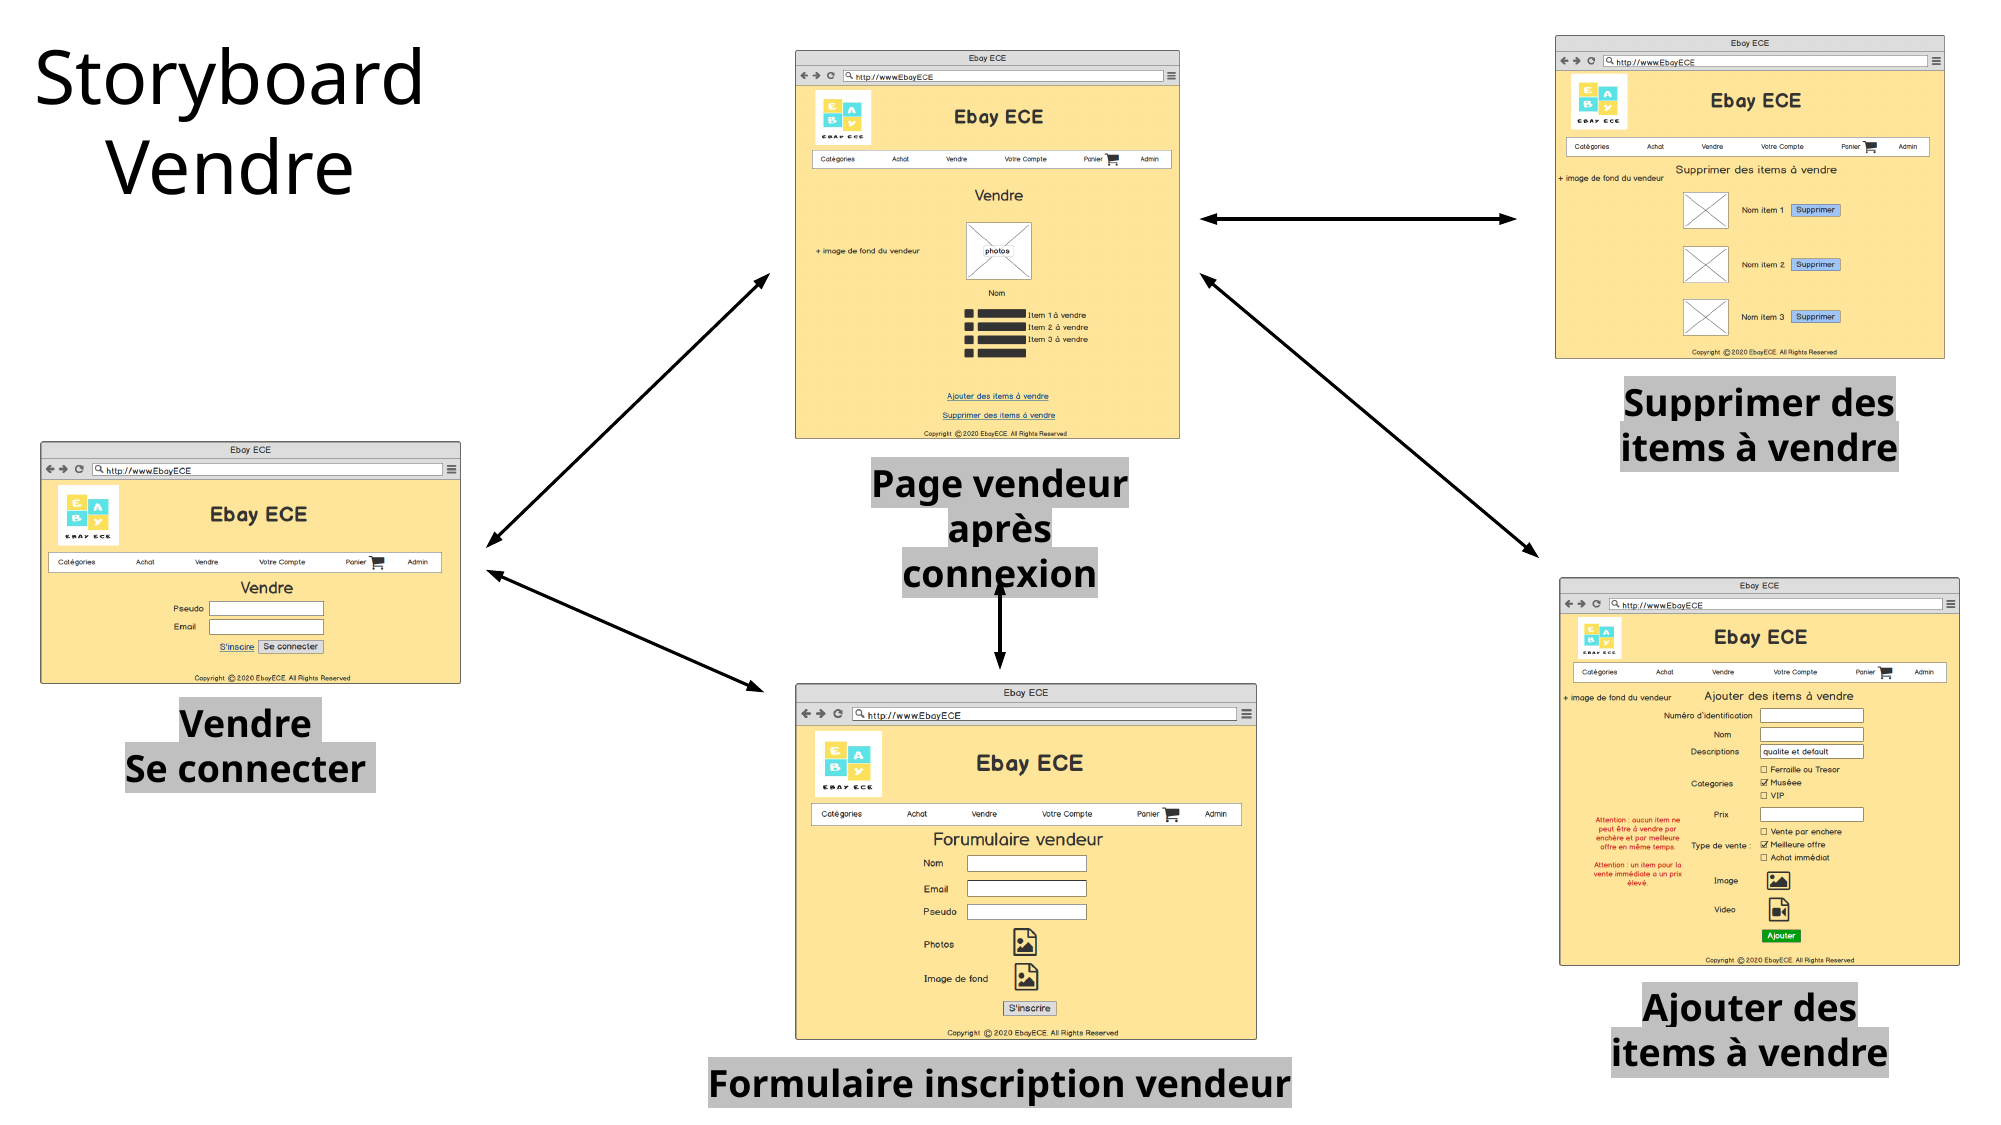

Storyboard Vendre
Supprimer des items à vendre
Page vendeur après connexion
Vendre
Se connecter
Ajouter des items à vendre
Formulaire inscription vendeur